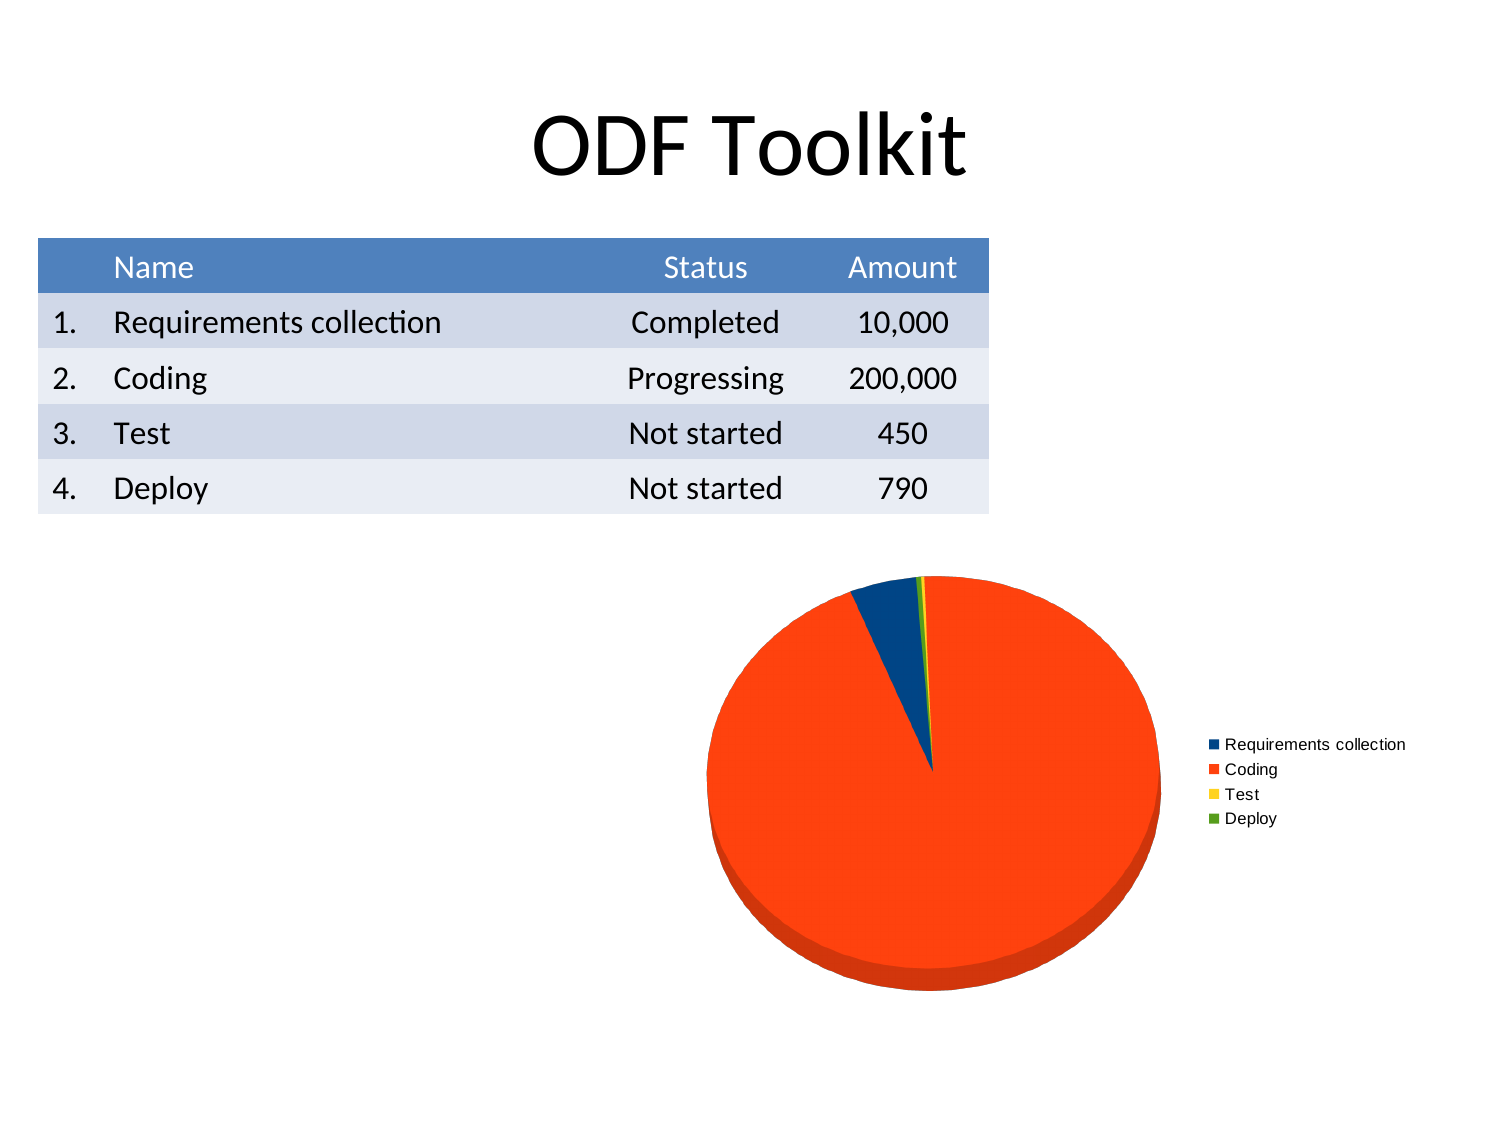

# ODF Toolkit
| | Name | Status | Amount |
| --- | --- | --- | --- |
| 1. | Requirements collection | Completed | 10,000 |
| 2. | Coding | Progressing | 200,000 |
| 3. | Test | Not started | 450 |
| 4. | Deploy | Not started | 790 |
[unsupported chart]